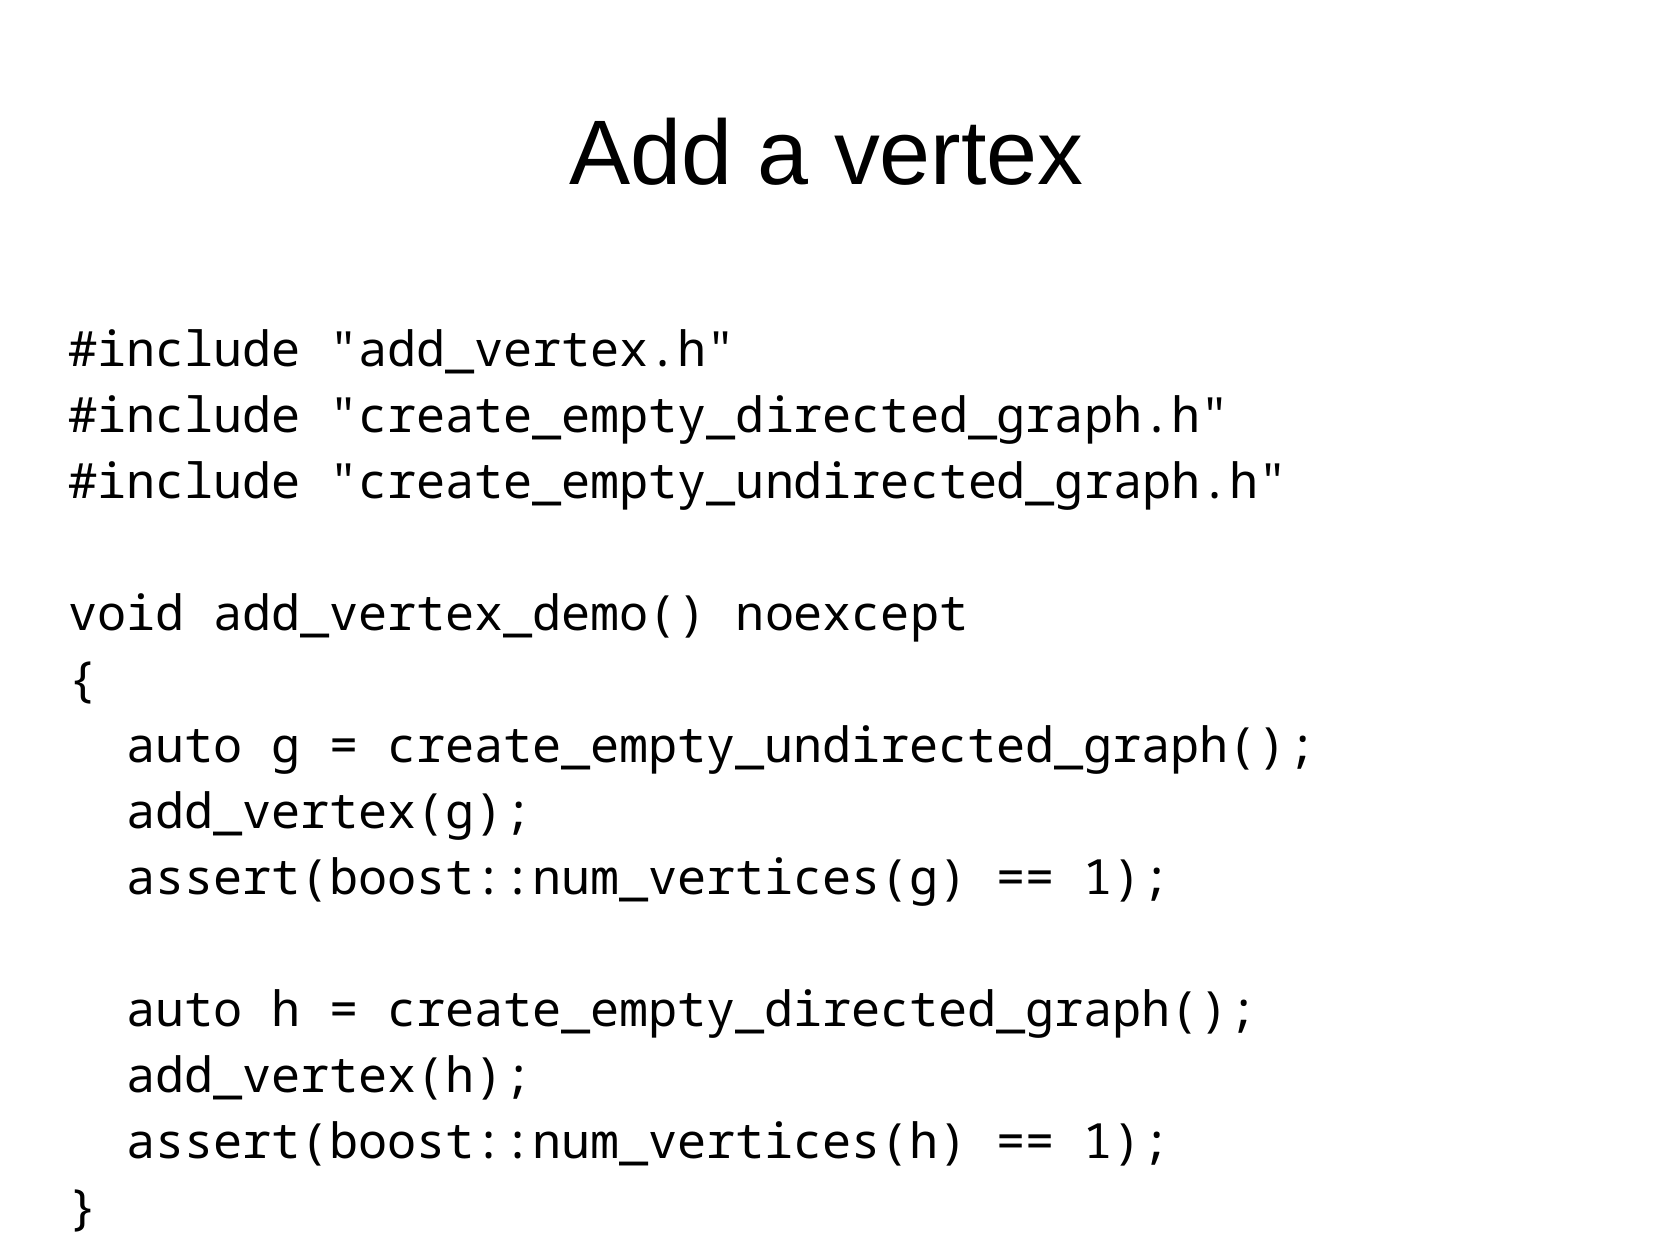

# Add a vertex
#include "add_vertex.h"
#include "create_empty_directed_graph.h"
#include "create_empty_undirected_graph.h"
void add_vertex_demo() noexcept
{
 auto g = create_empty_undirected_graph();
 add_vertex(g);
 assert(boost::num_vertices(g) == 1);
 auto h = create_empty_directed_graph();
 add_vertex(h);
 assert(boost::num_vertices(h) == 1);
}